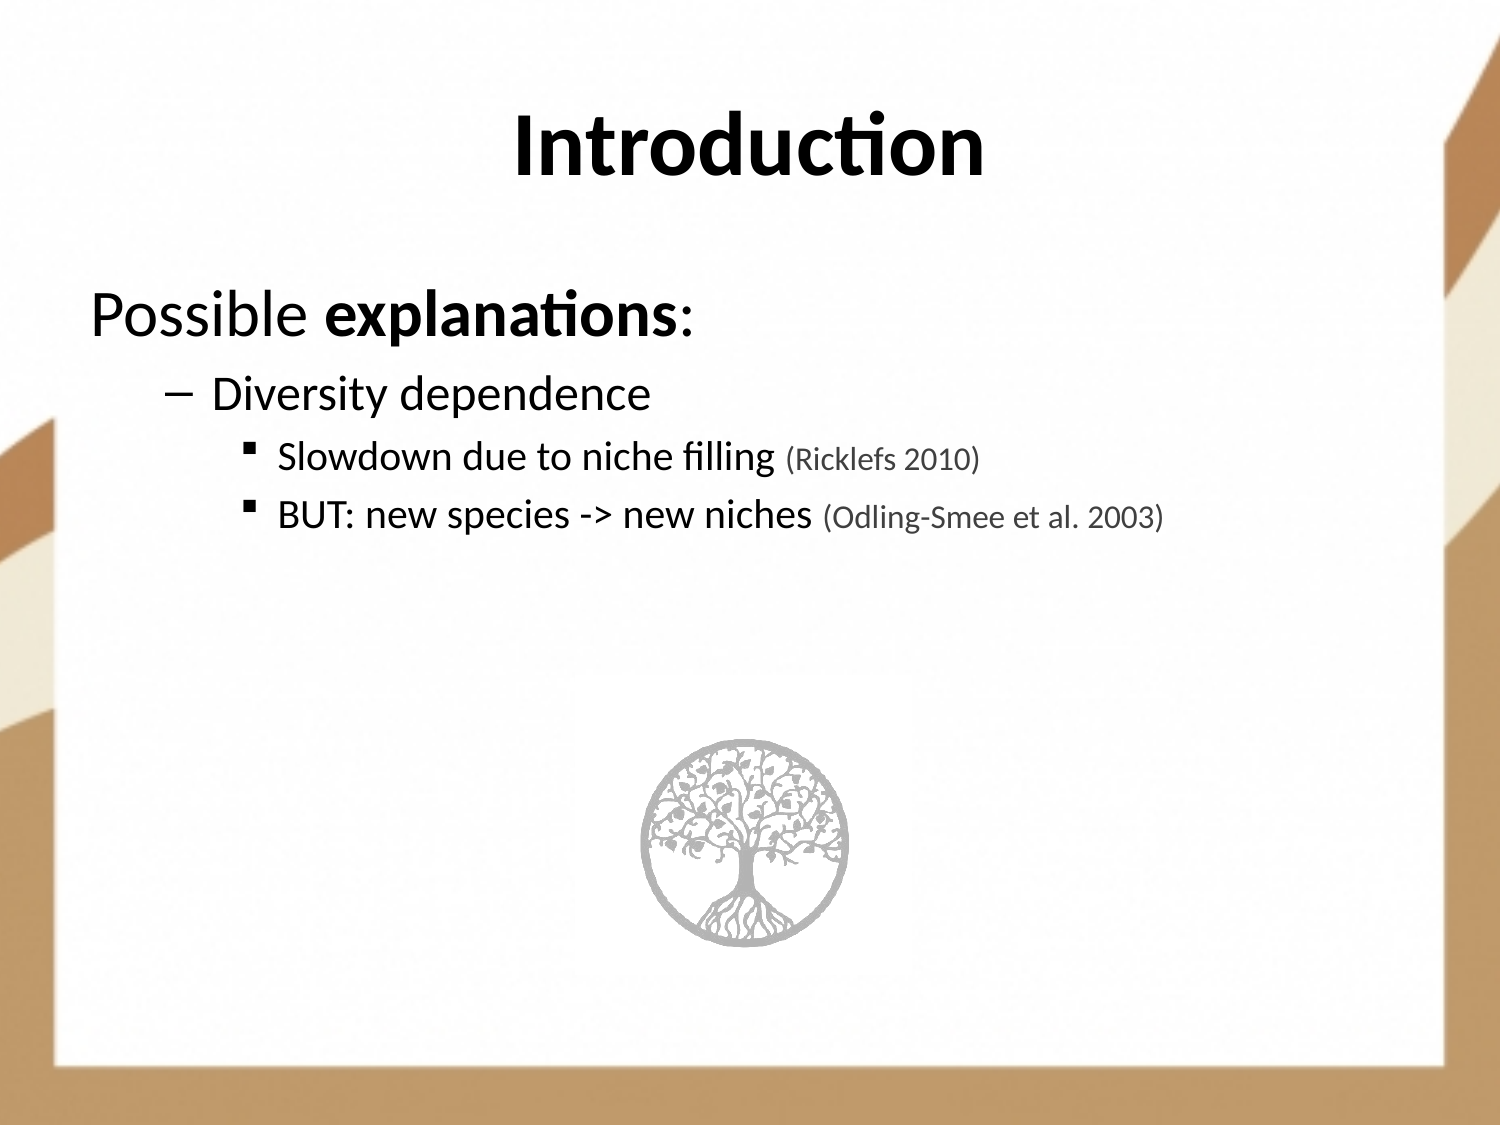

# Introduction
Possible explanations:
Diversity dependence
Slowdown due to niche filling (Ricklefs 2010)
BUT: new species -> new niches (Odling-Smee et al. 2003)